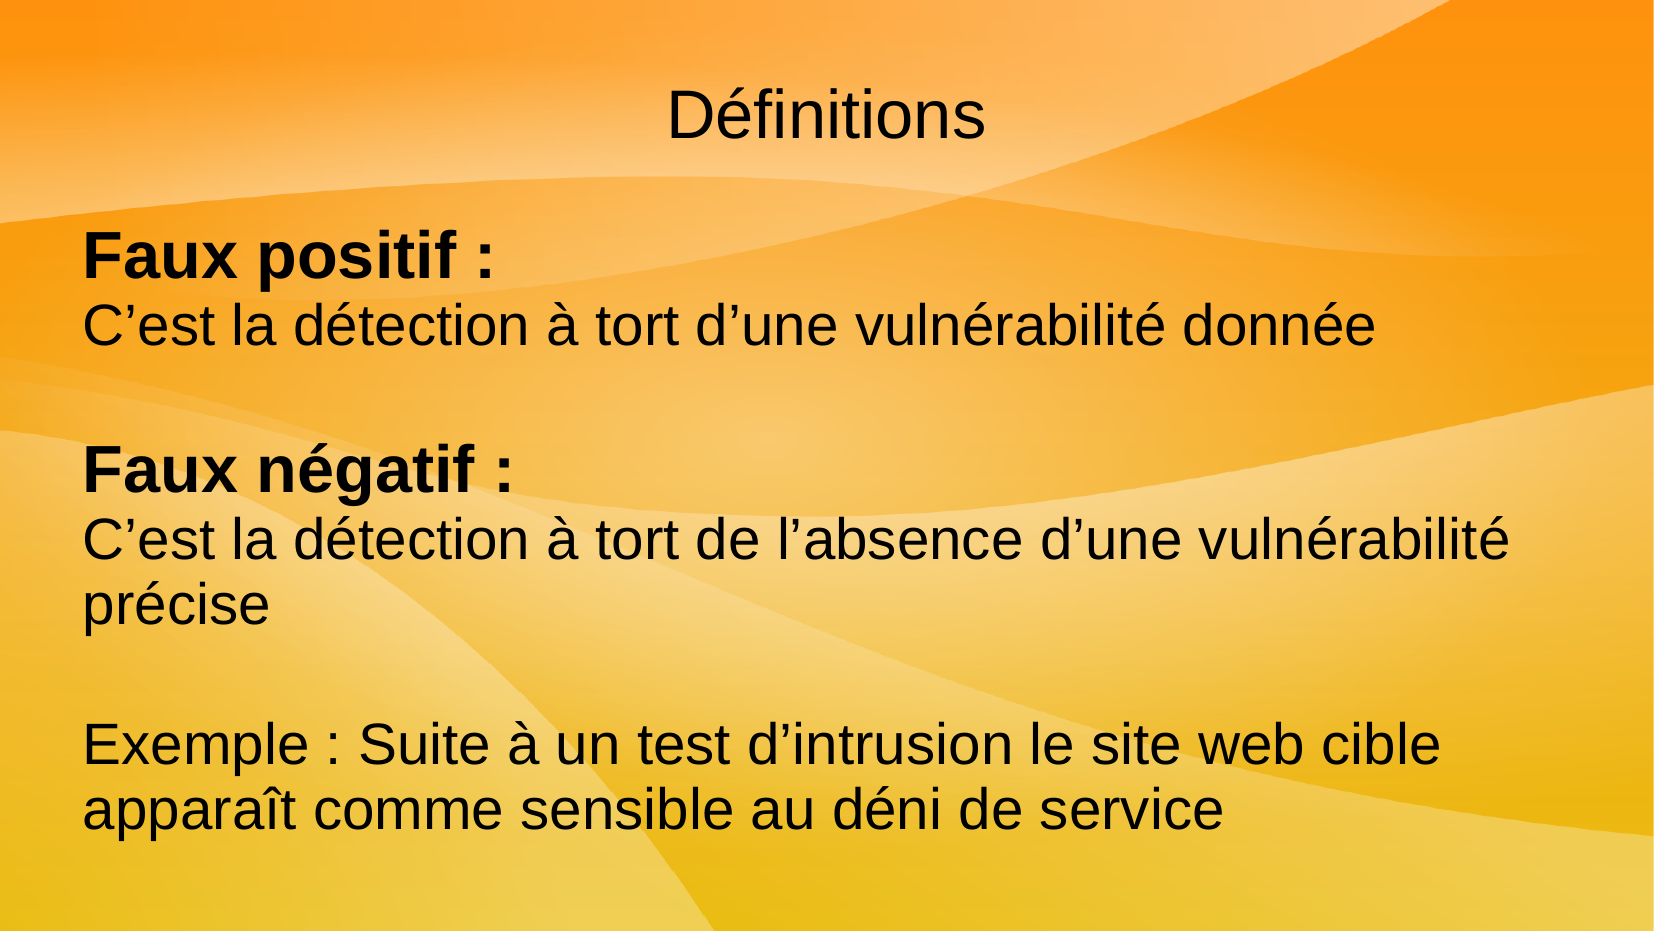

# Définitions
Faux positif :
C’est la détection à tort d’une vulnérabilité donnée
Faux négatif :
C’est la détection à tort de l’absence d’une vulnérabilité précise
Exemple : Suite à un test d’intrusion le site web cible apparaît comme sensible au déni de service